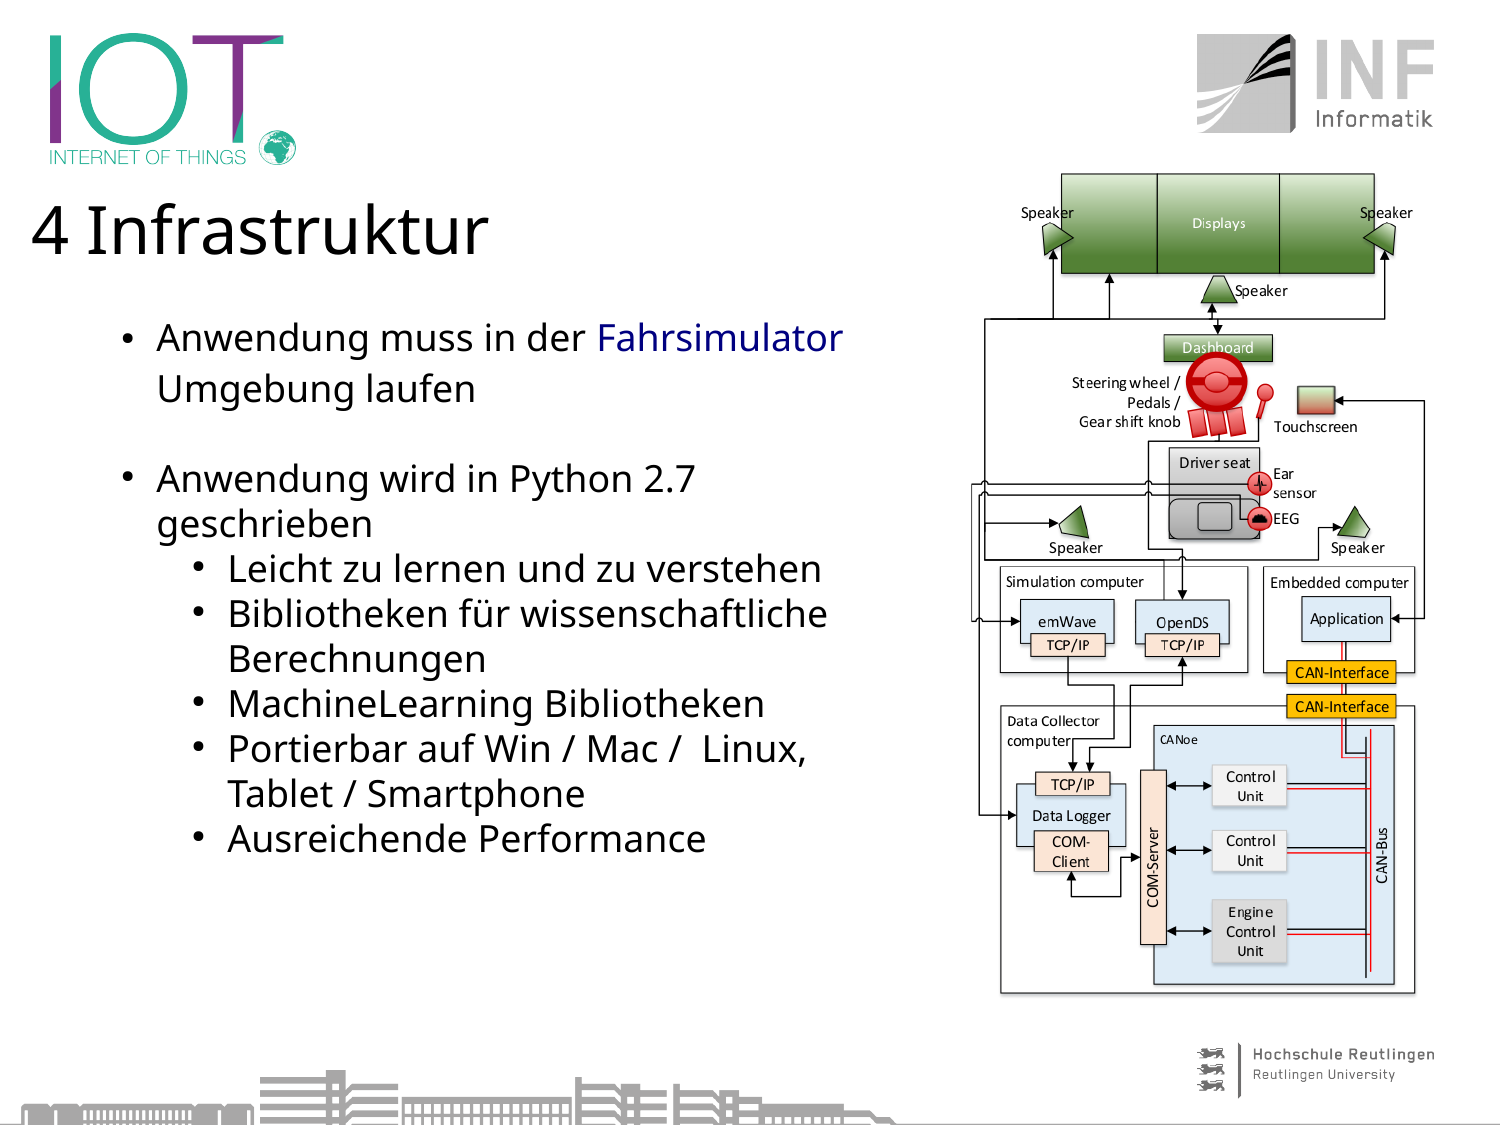

4 Infrastruktur
Anwendung muss in der Fahrsimulator Umgebung laufen
Anwendung wird in Python 2.7 geschrieben
Leicht zu lernen und zu verstehen
Bibliotheken für wissenschaftliche Berechnungen
MachineLearning Bibliotheken
Portierbar auf Win / Mac / Linux, Tablet / Smartphone
Ausreichende Performance